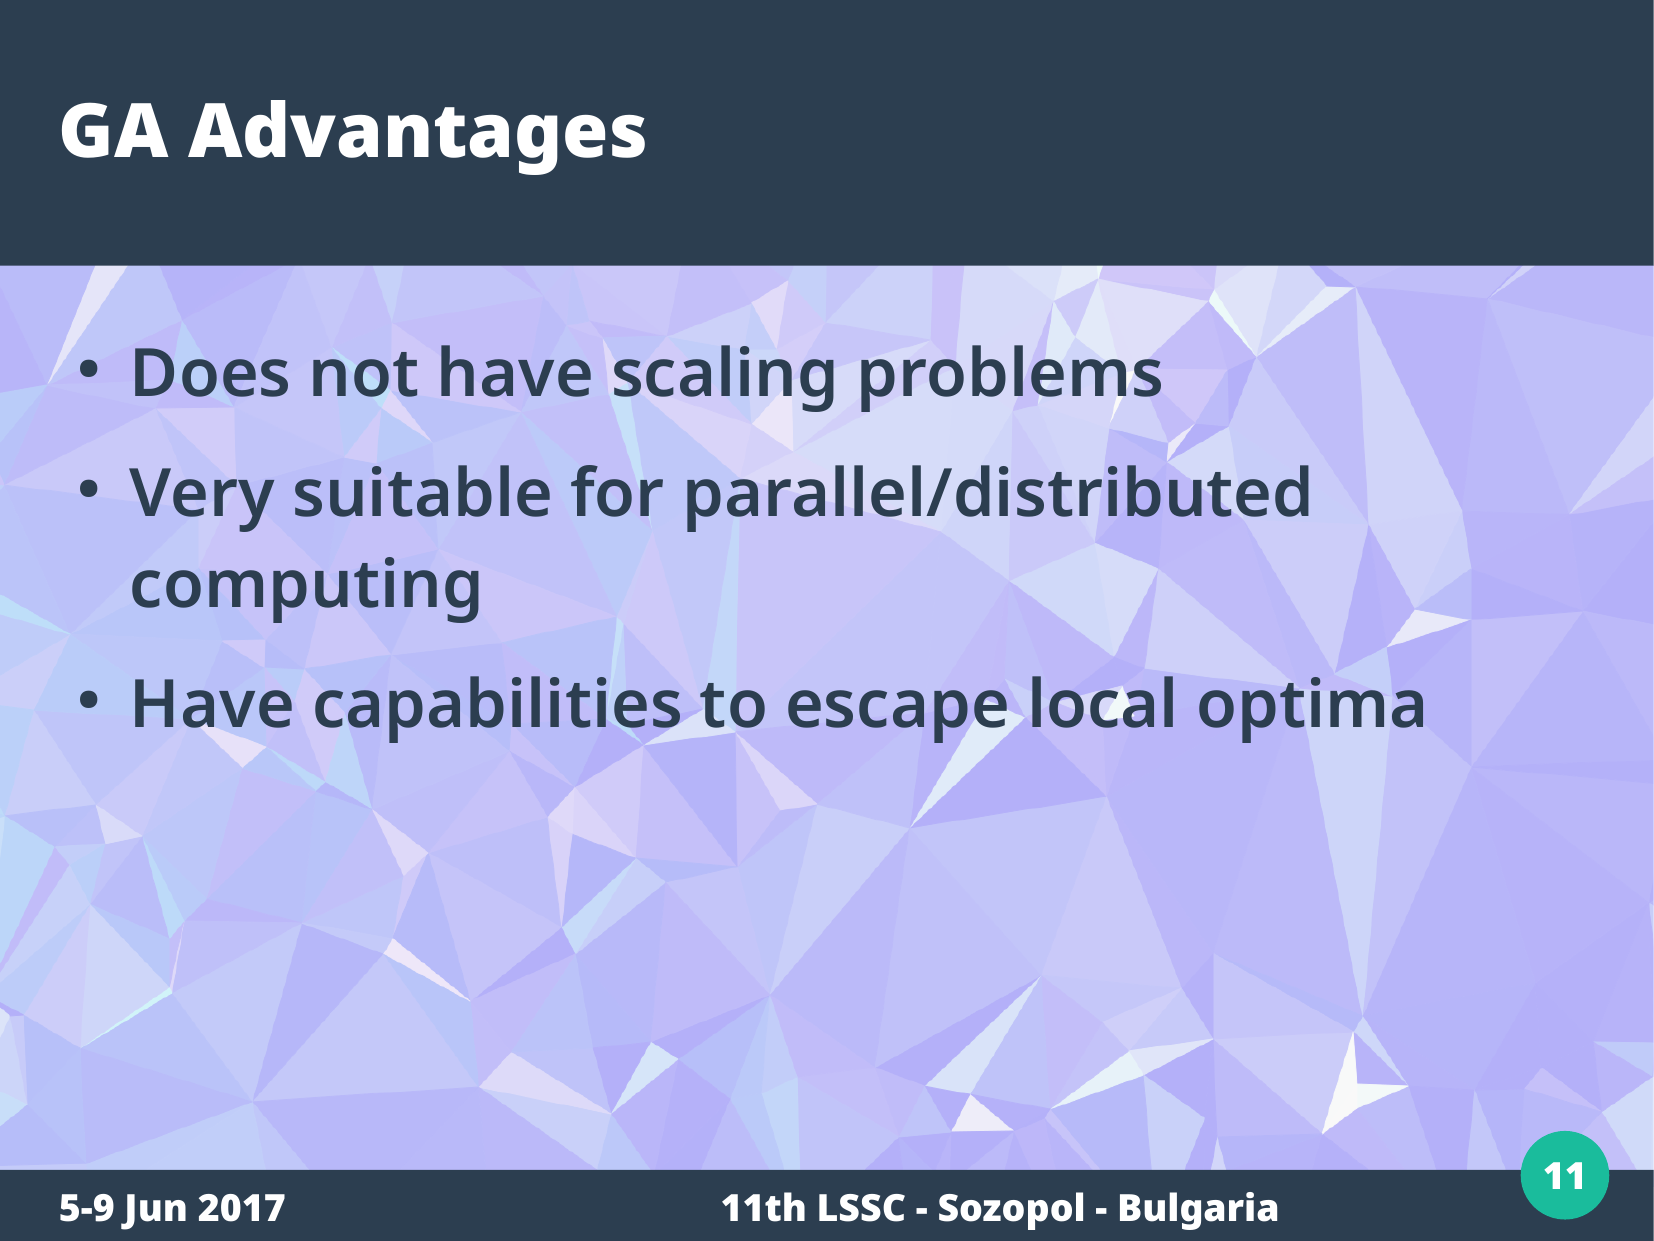

# GA Advantages
Does not have scaling problems
Very suitable for parallel/distributed computing
Have capabilities to escape local optima
11
5-9 Jun 2017
11th LSSC - Sozopol - Bulgaria